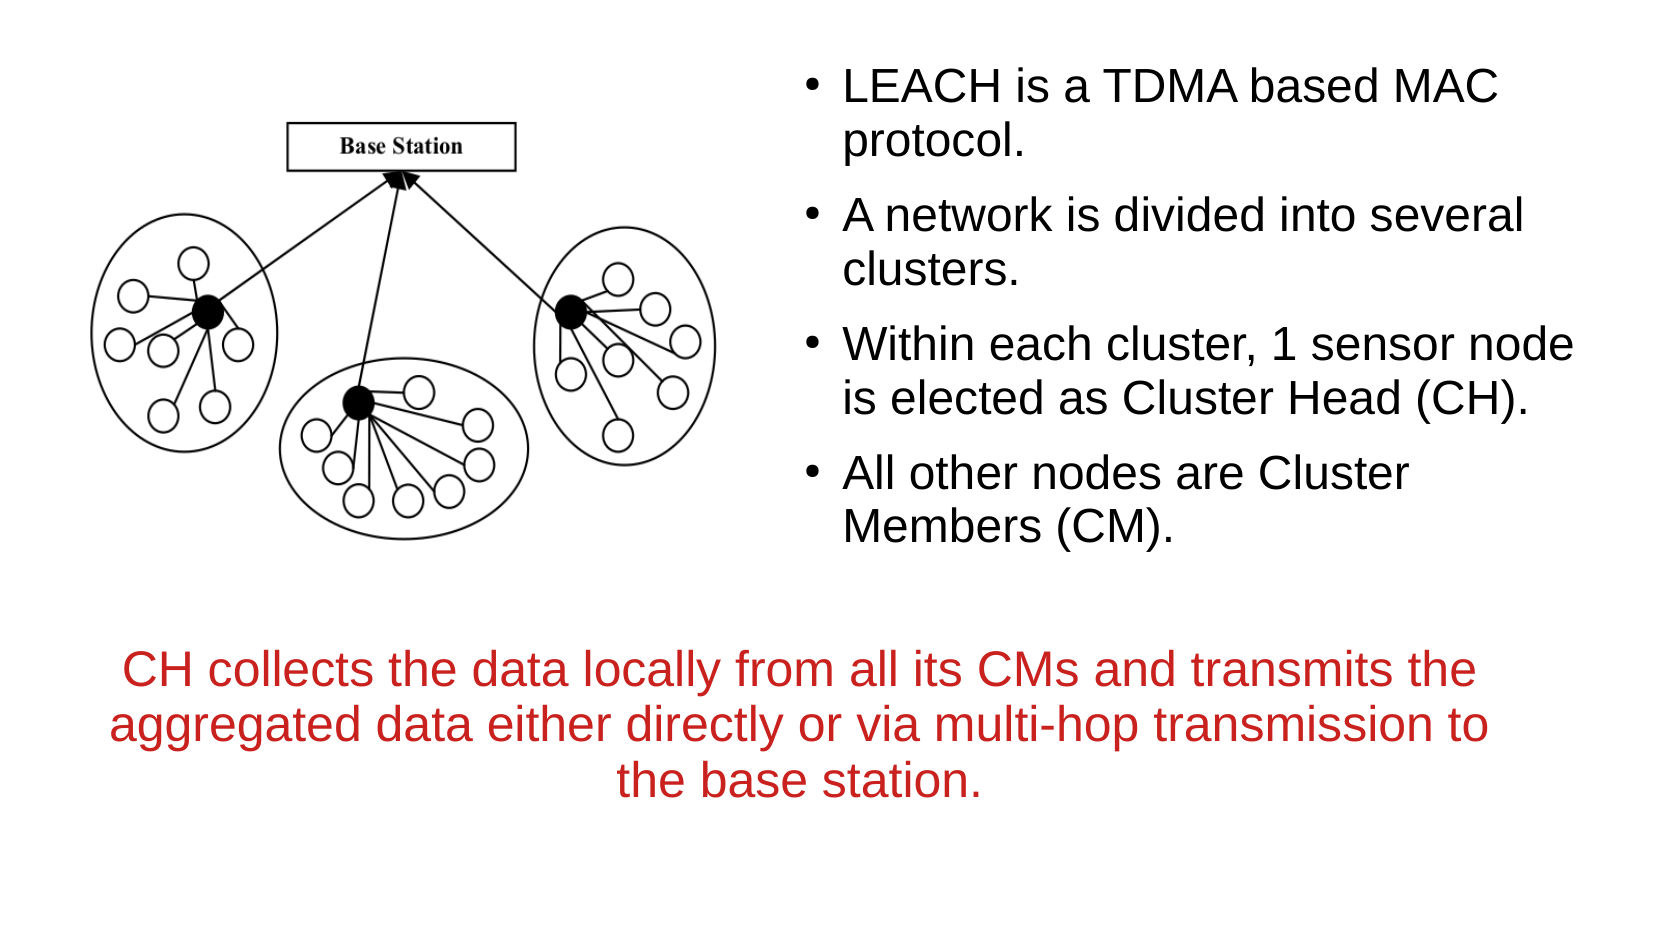

# LEACH is a TDMA based MAC protocol.
A network is divided into several clusters.
Within each cluster, 1 sensor node is elected as Cluster Head (CH).
All other nodes are Cluster Members (CM).
CH collects the data locally from all its CMs and transmits the aggregated data either directly or via multi-hop transmission to the base station.